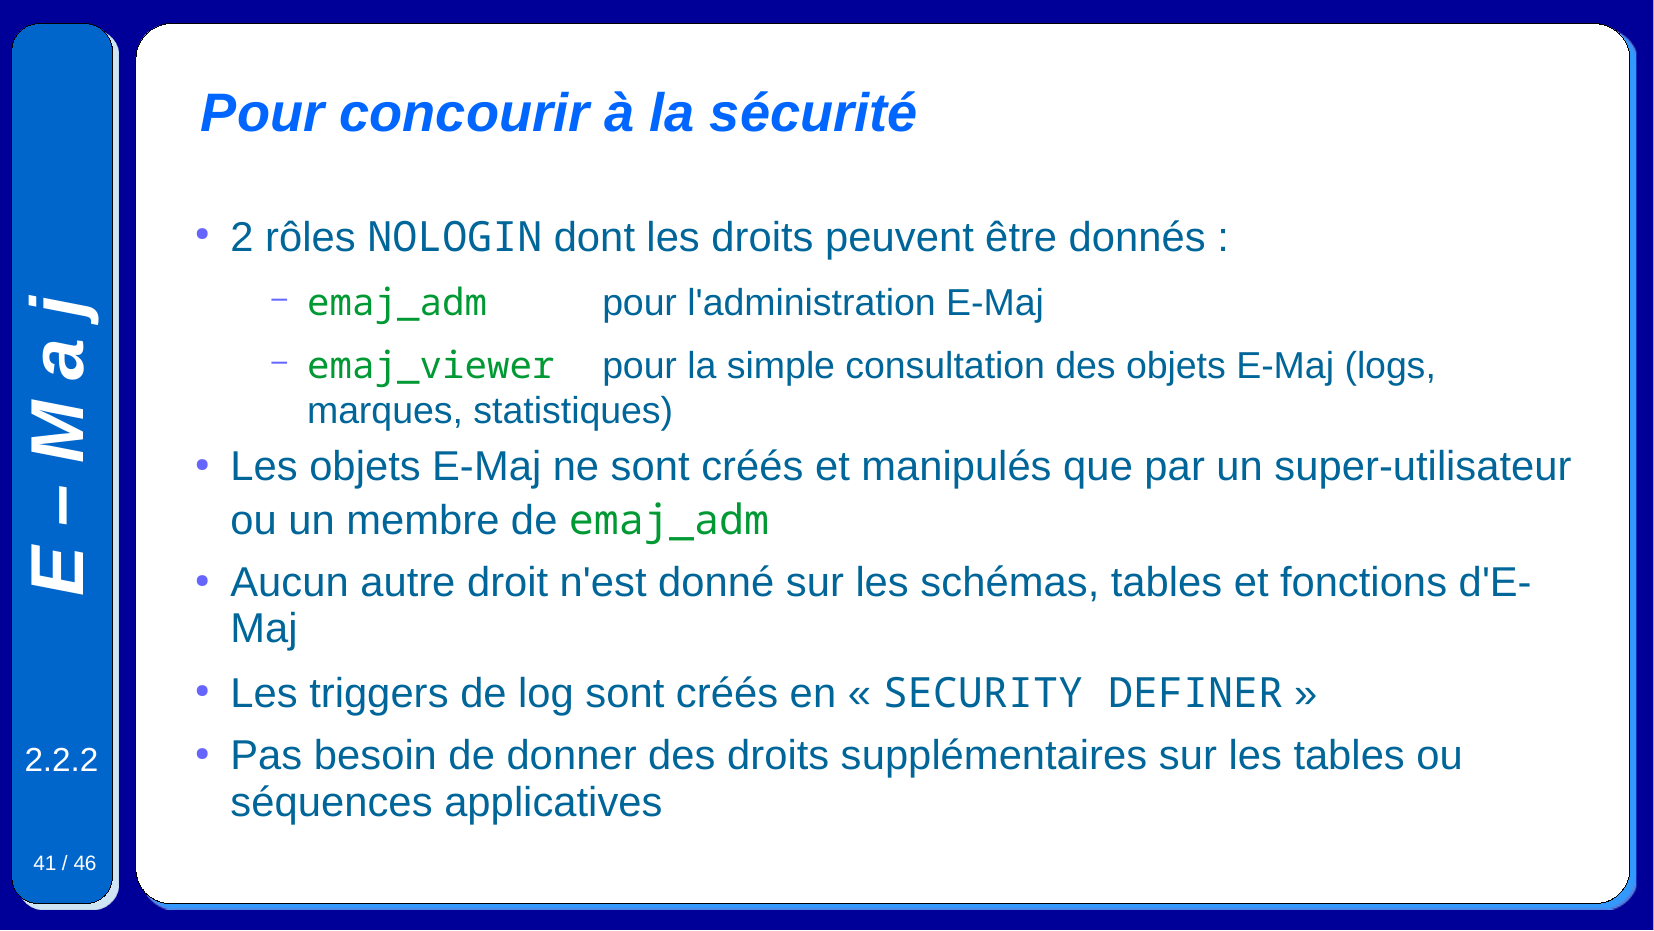

# Pour concourir à la sécurité
2 rôles NOLOGIN dont les droits peuvent être donnés :
emaj_adm 		pour l'administration E-Maj
emaj_viewer 	pour la simple consultation des objets E-Maj (logs, marques, statistiques)
Les objets E-Maj ne sont créés et manipulés que par un super-utilisateur ou un membre de emaj_adm
Aucun autre droit n'est donné sur les schémas, tables et fonctions d'E-Maj
Les triggers de log sont créés en « SECURITY DEFINER »
Pas besoin de donner des droits supplémentaires sur les tables ou séquences applicatives